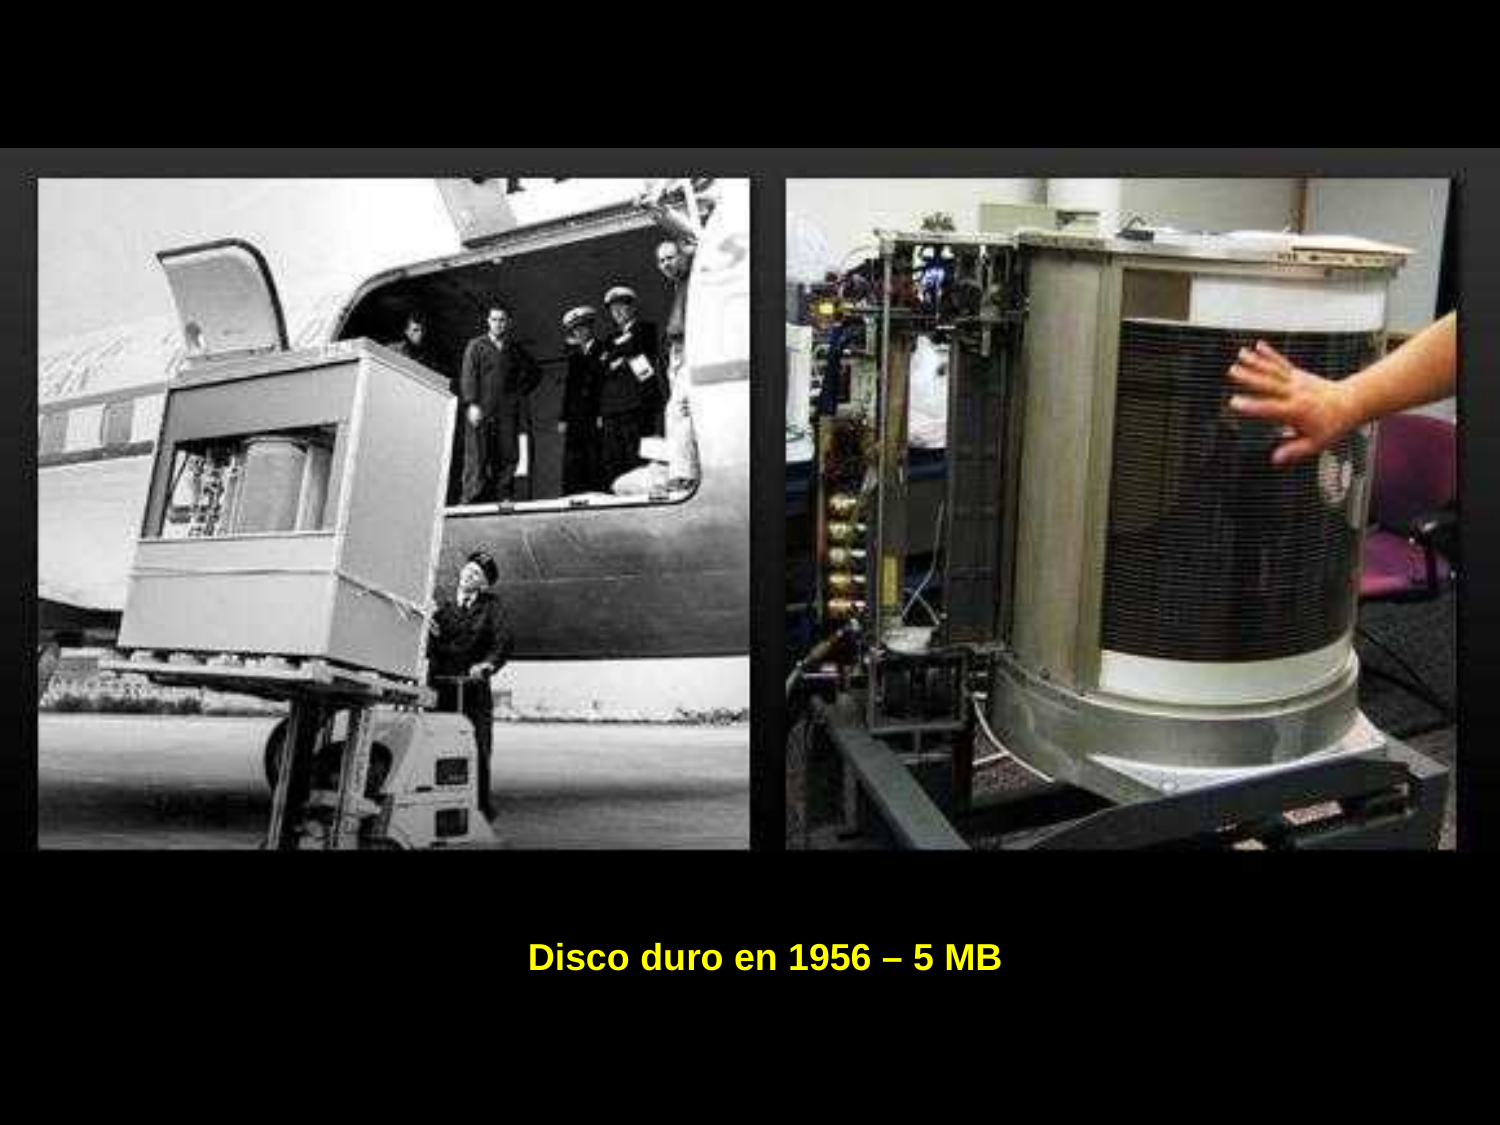

Disco duro en 1956 – 5 MB